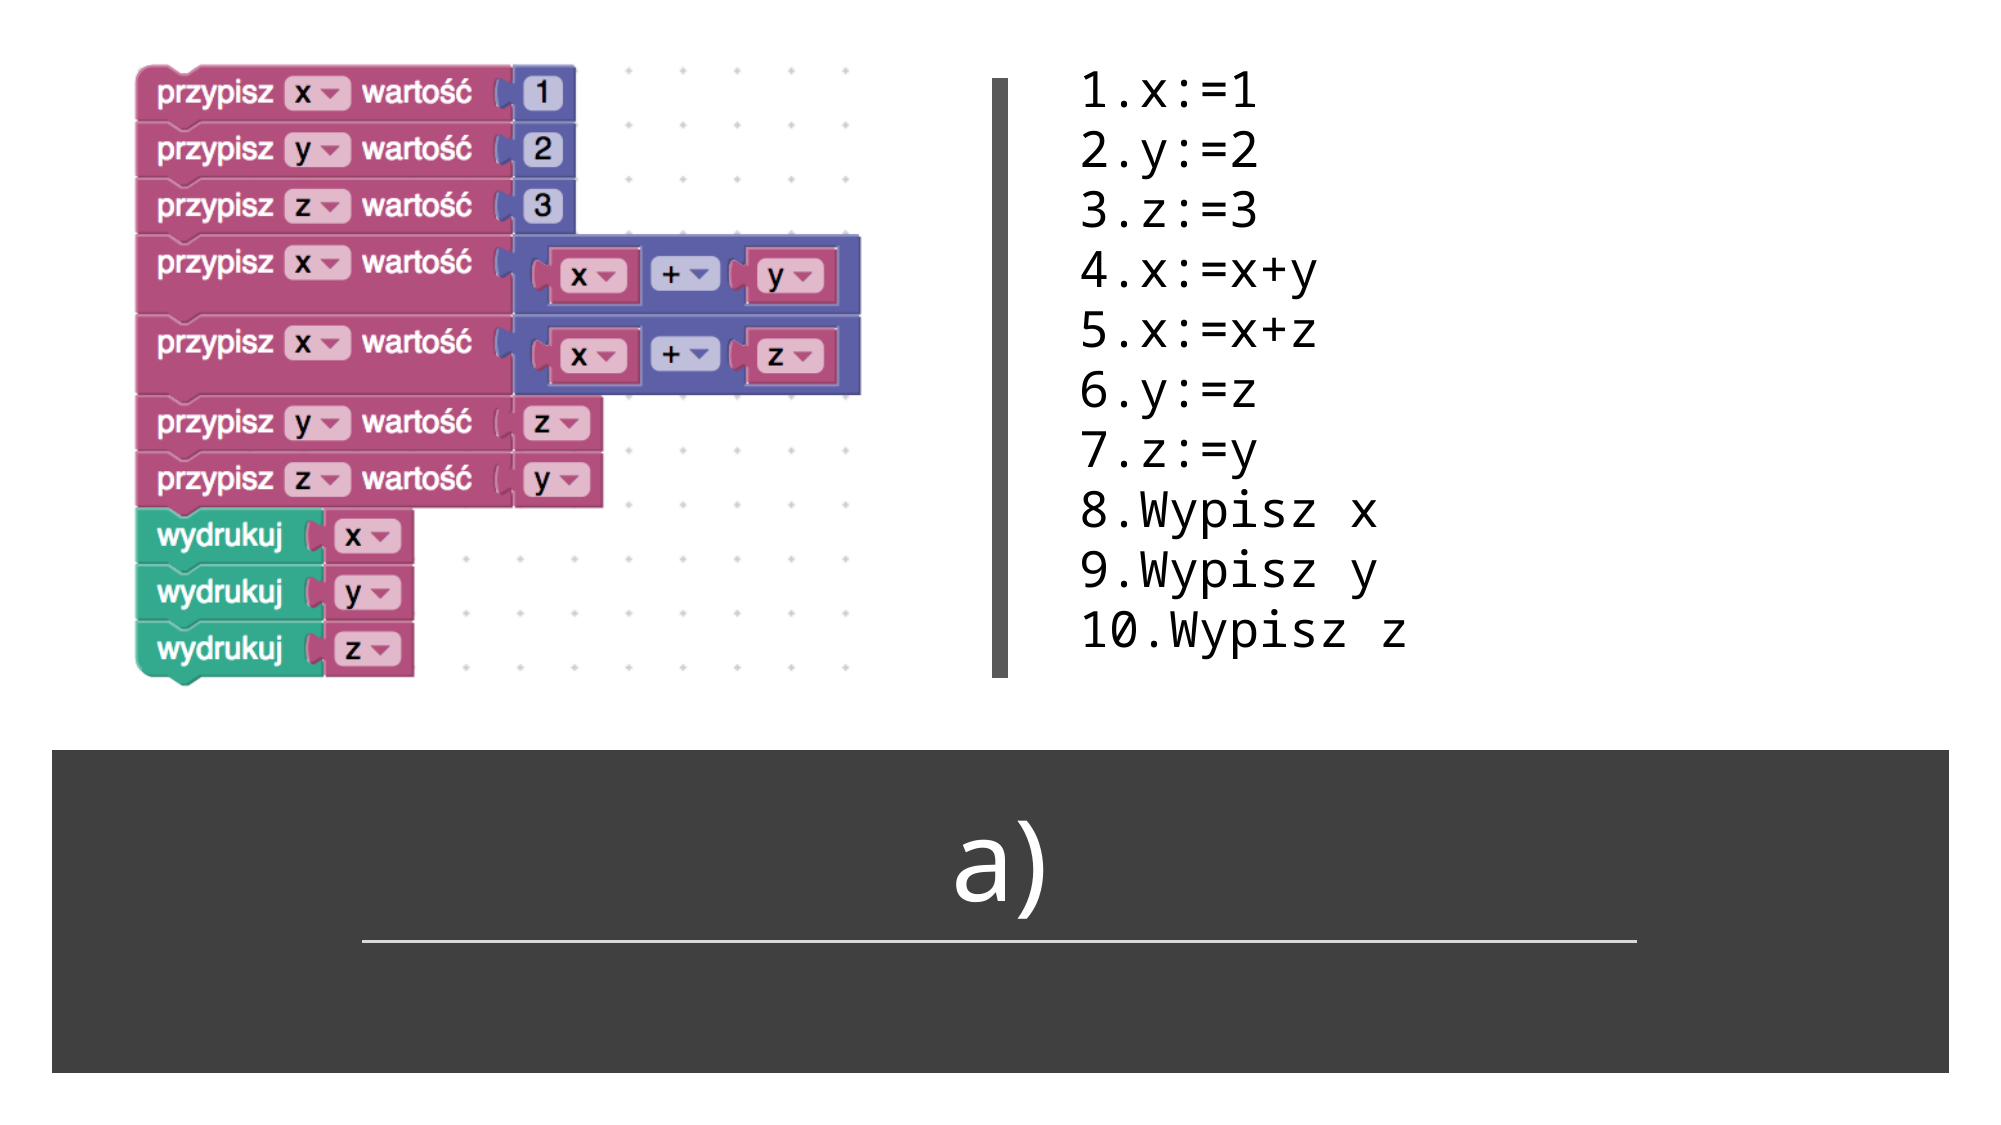

x:=1
y:=2
z:=3
x:=x+y
x:=x+z
y:=z
z:=y
Wypisz x
Wypisz y
Wypisz z
# a)